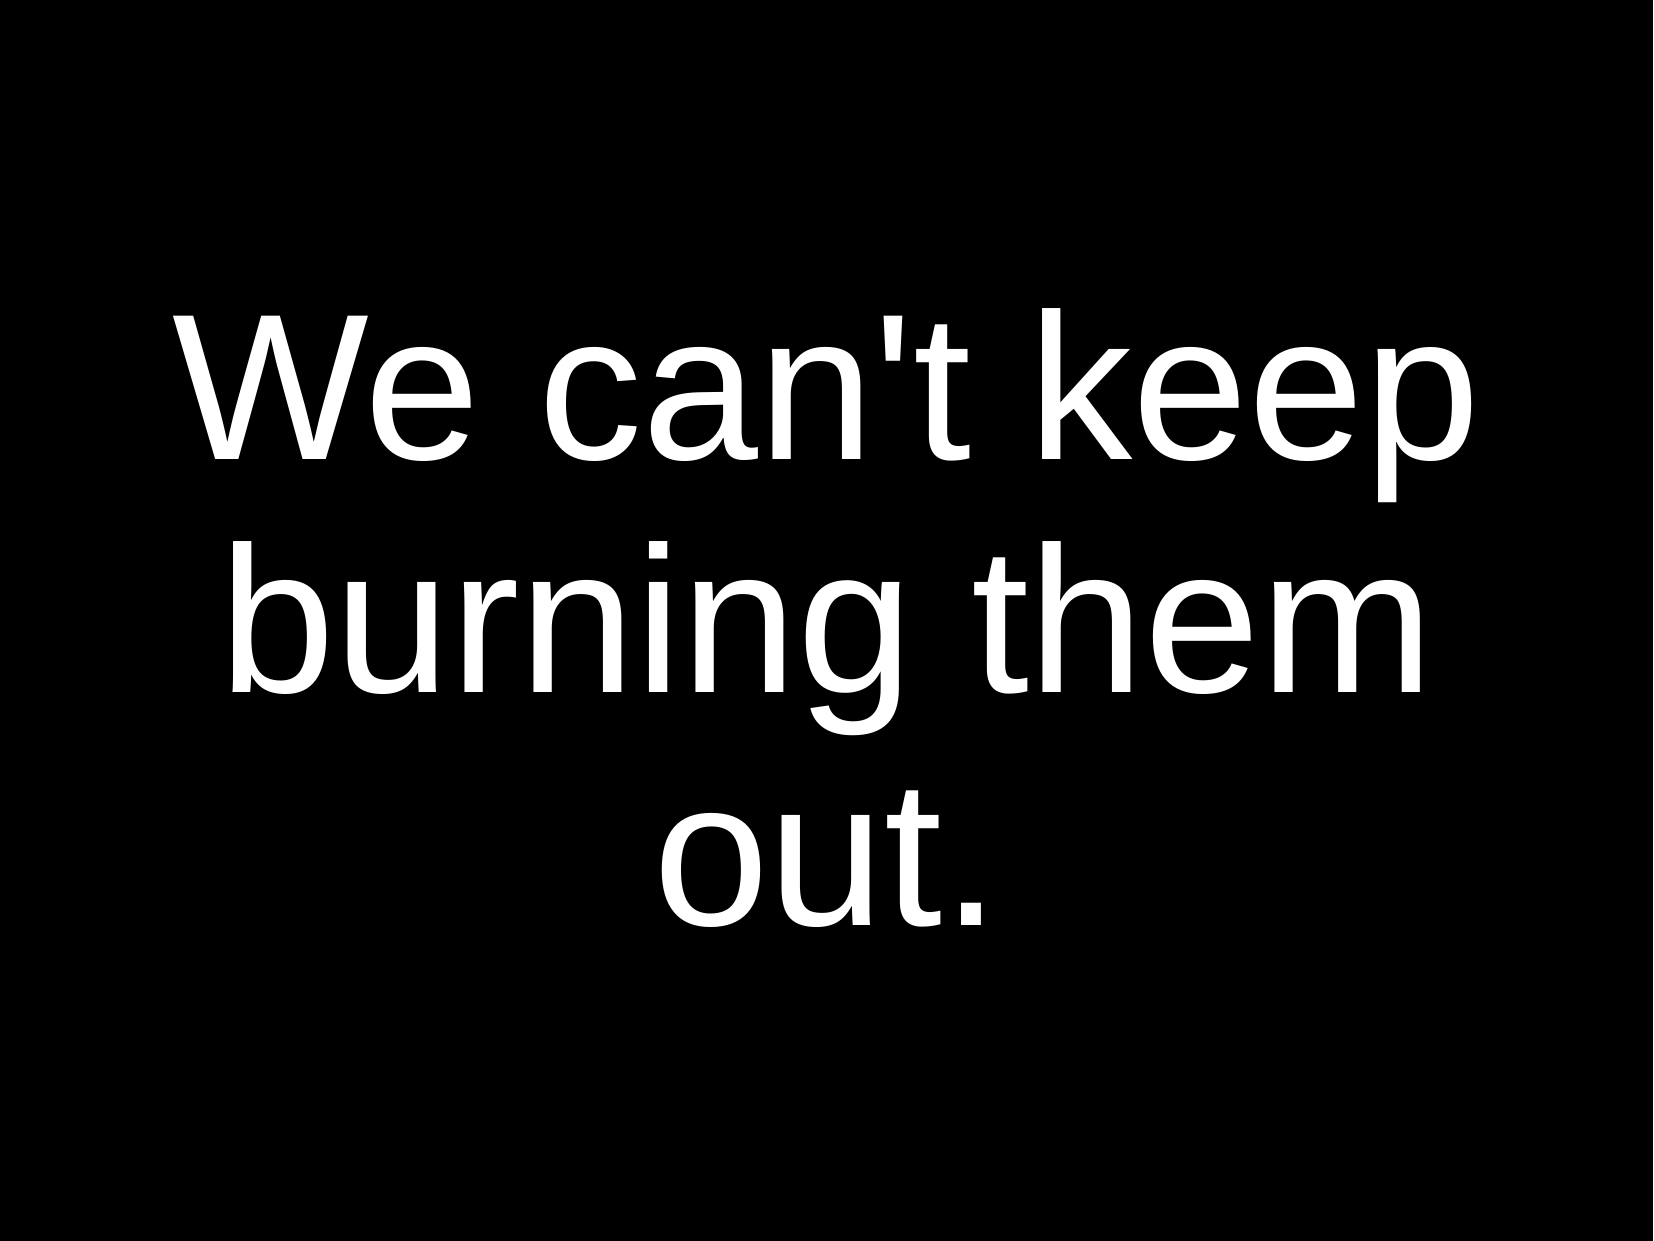

# We can't keep burning them out.